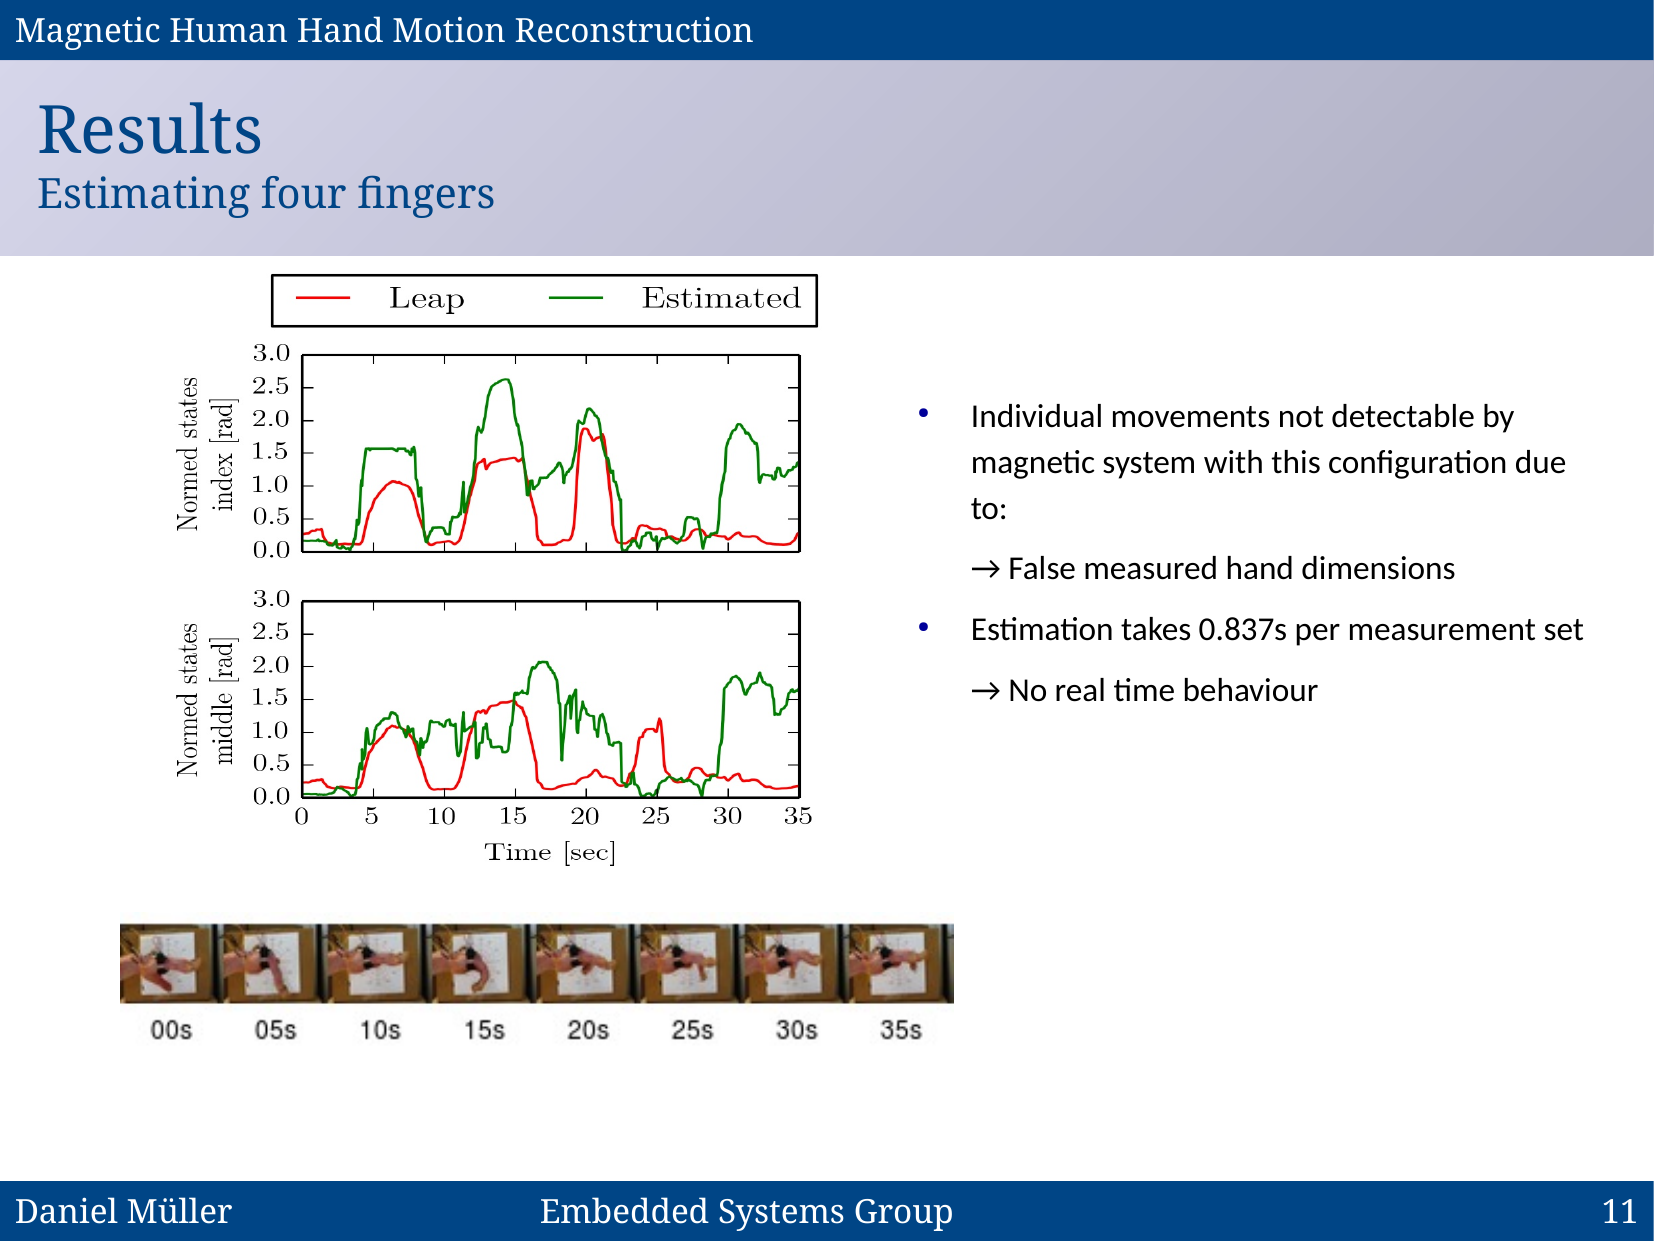

# Results Estimating four fingers
Individual movements not detectable by magnetic system with this configuration due to:
→ False measured hand dimensions
Estimation takes 0.837s per measurement set
→ No real time behaviour